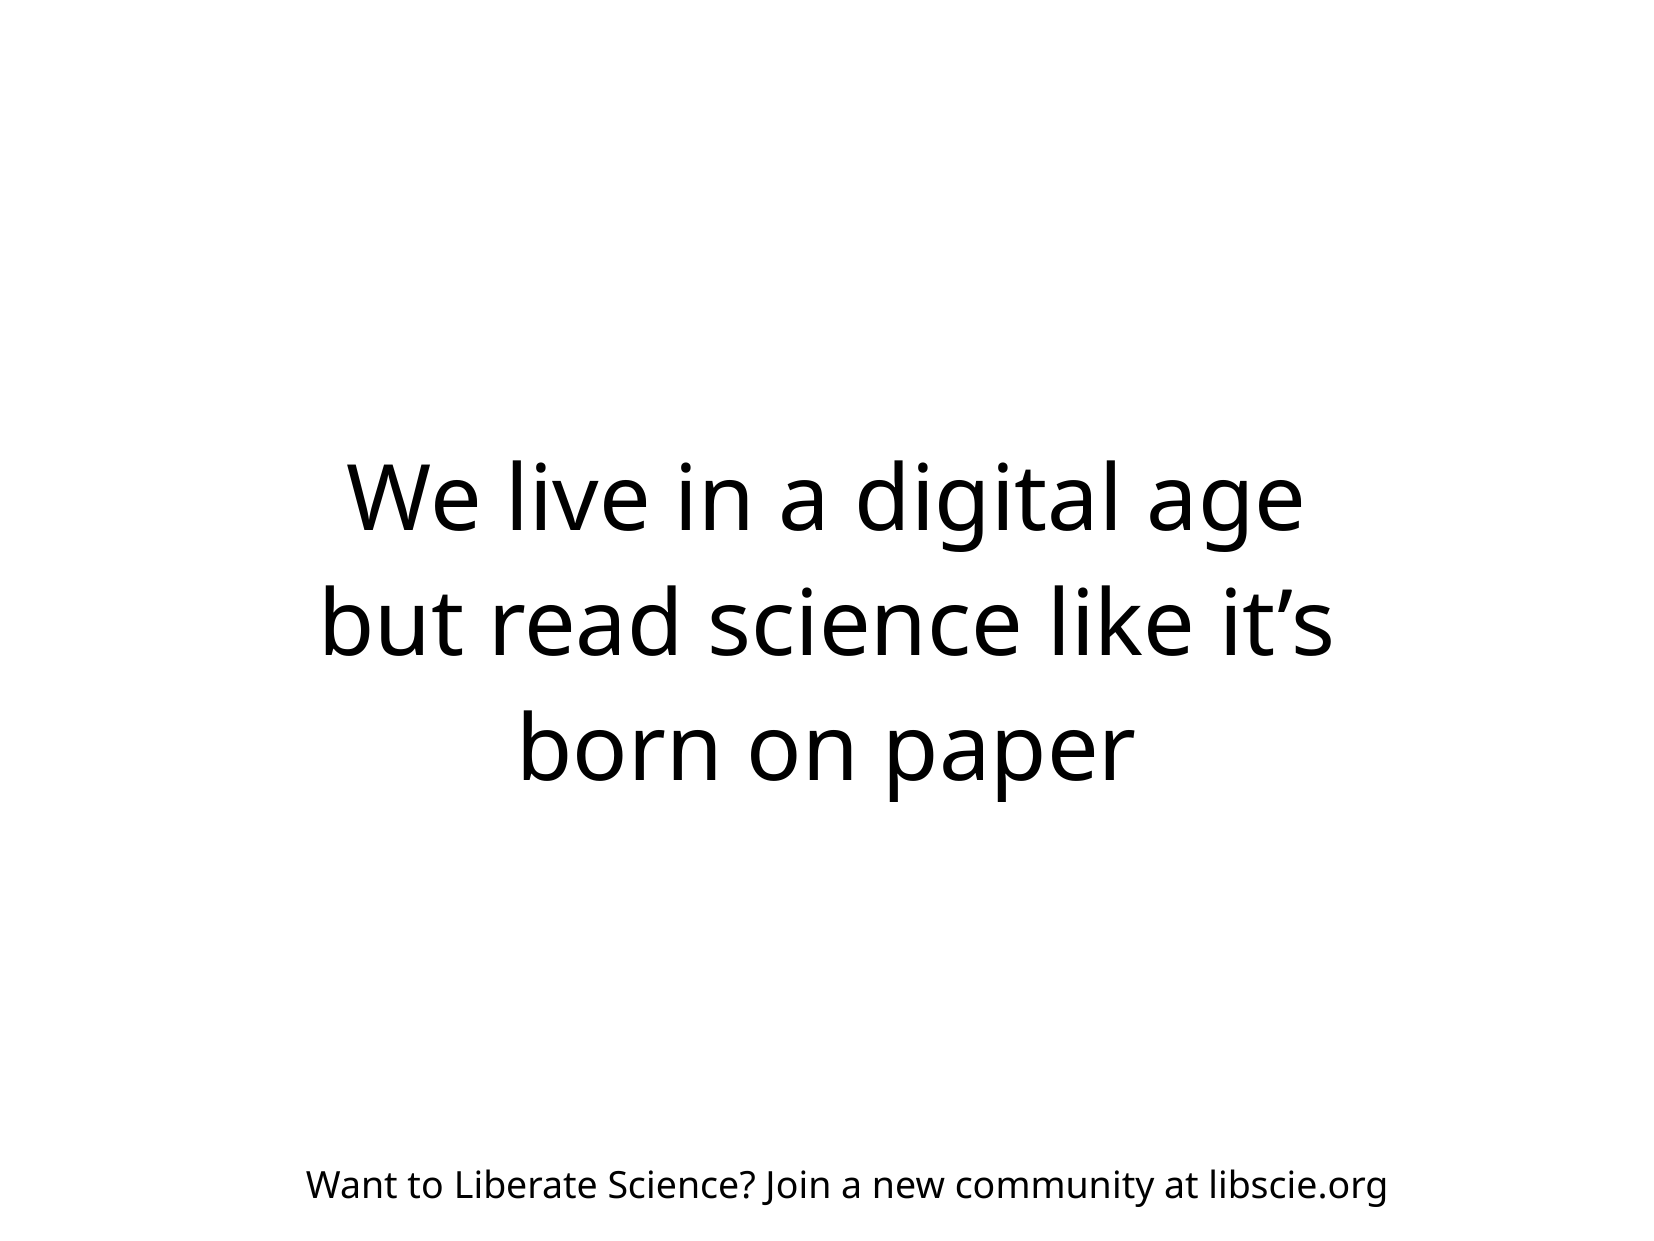

# We live in a digital age but read science like it’s born on paper